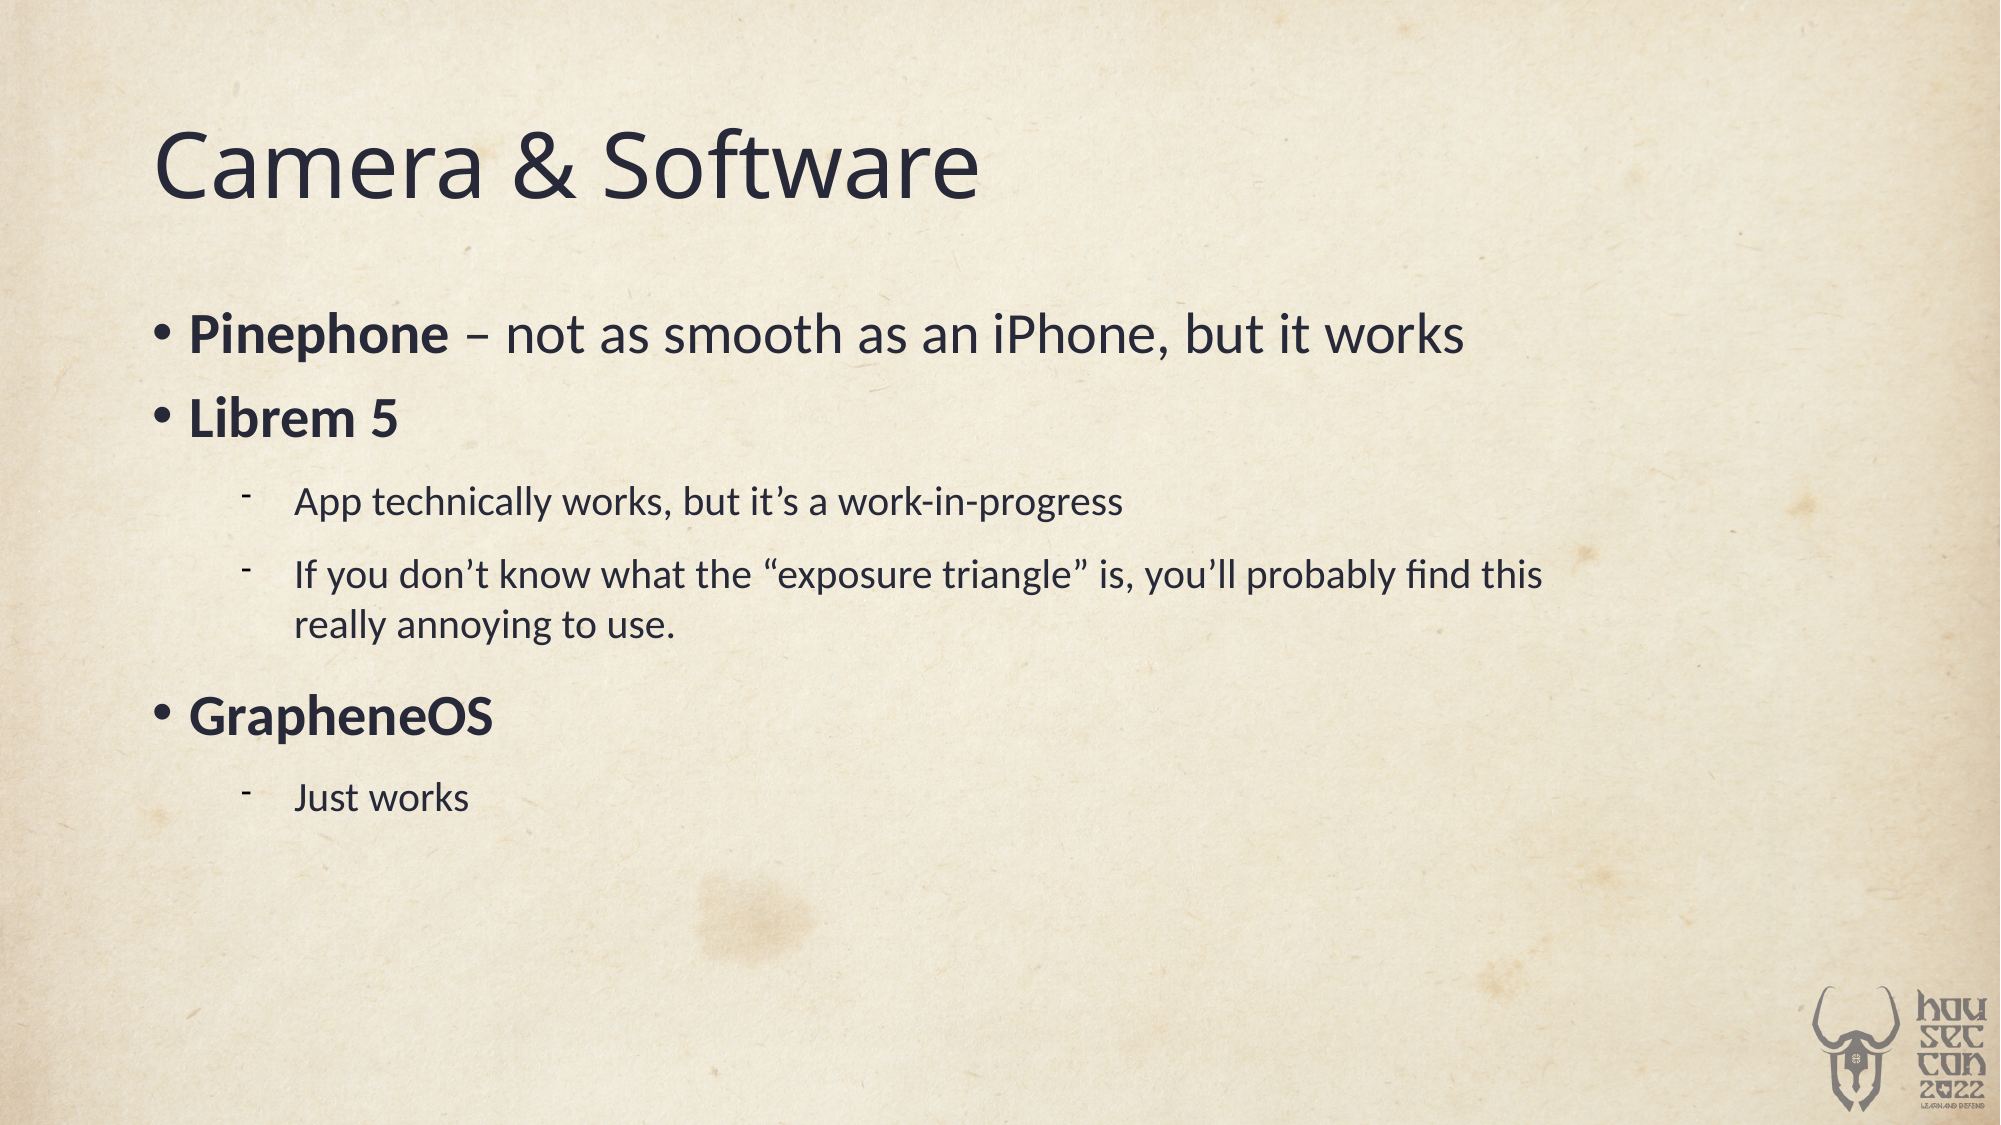

Camera & Software
Pinephone – not as smooth as an iPhone, but it works
Librem 5
App technically works, but it’s a work-in-progress
If you don’t know what the “exposure triangle” is, you’ll probably find this really annoying to use.
GrapheneOS
Just works